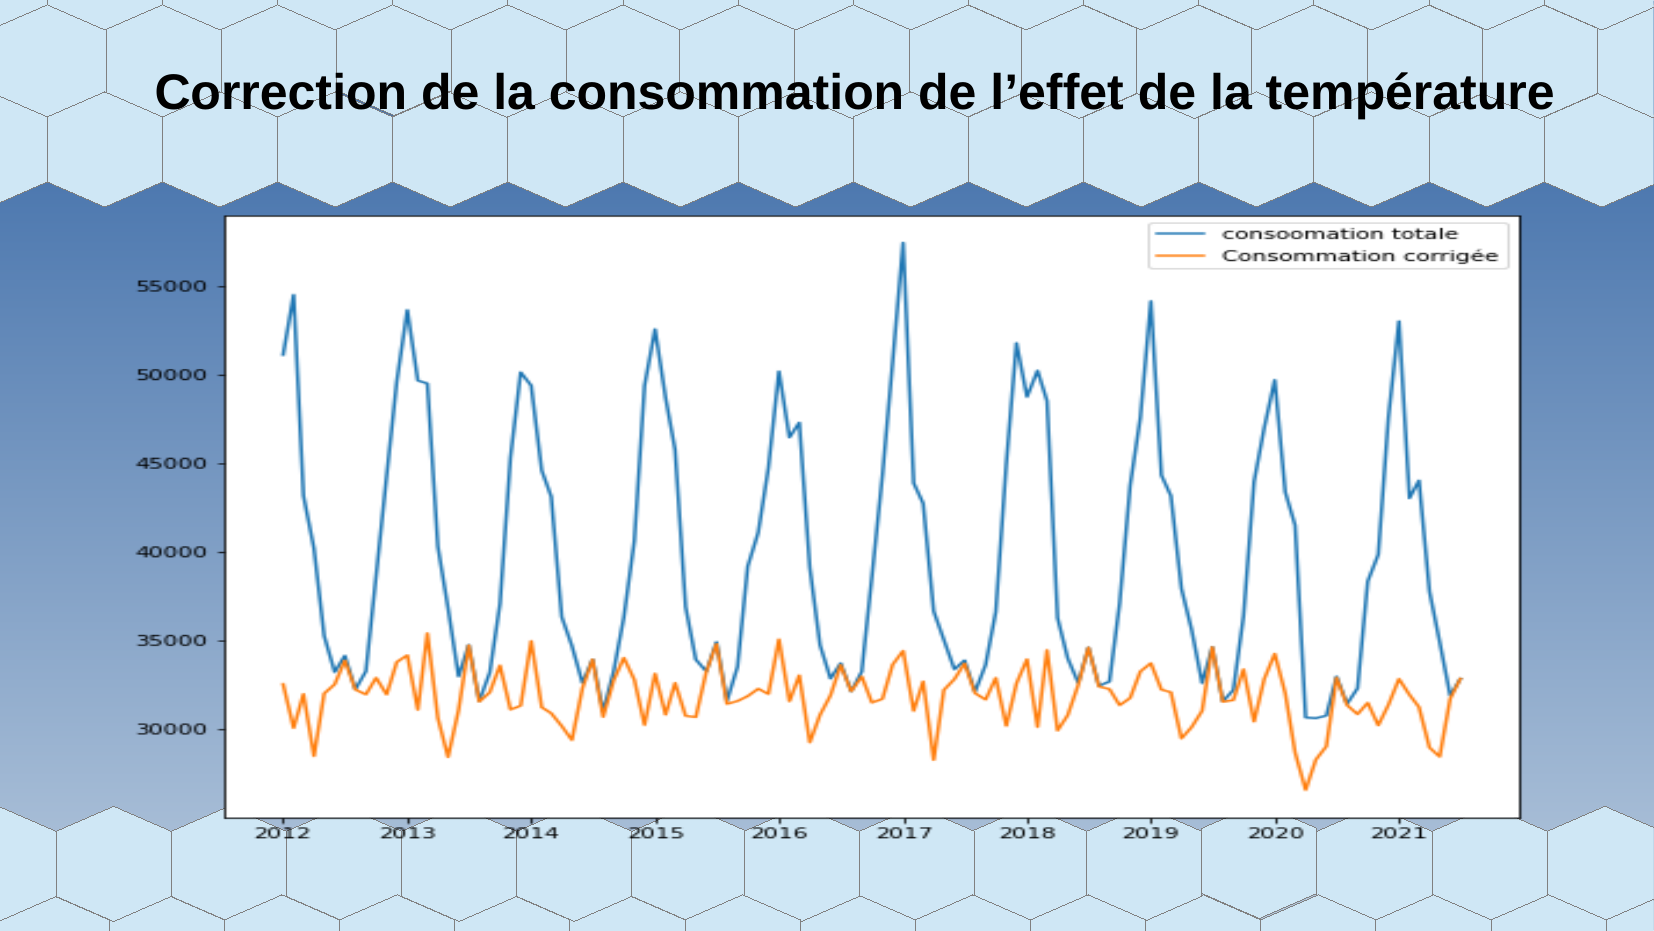

# Correction de la consommation de l’effet de la température